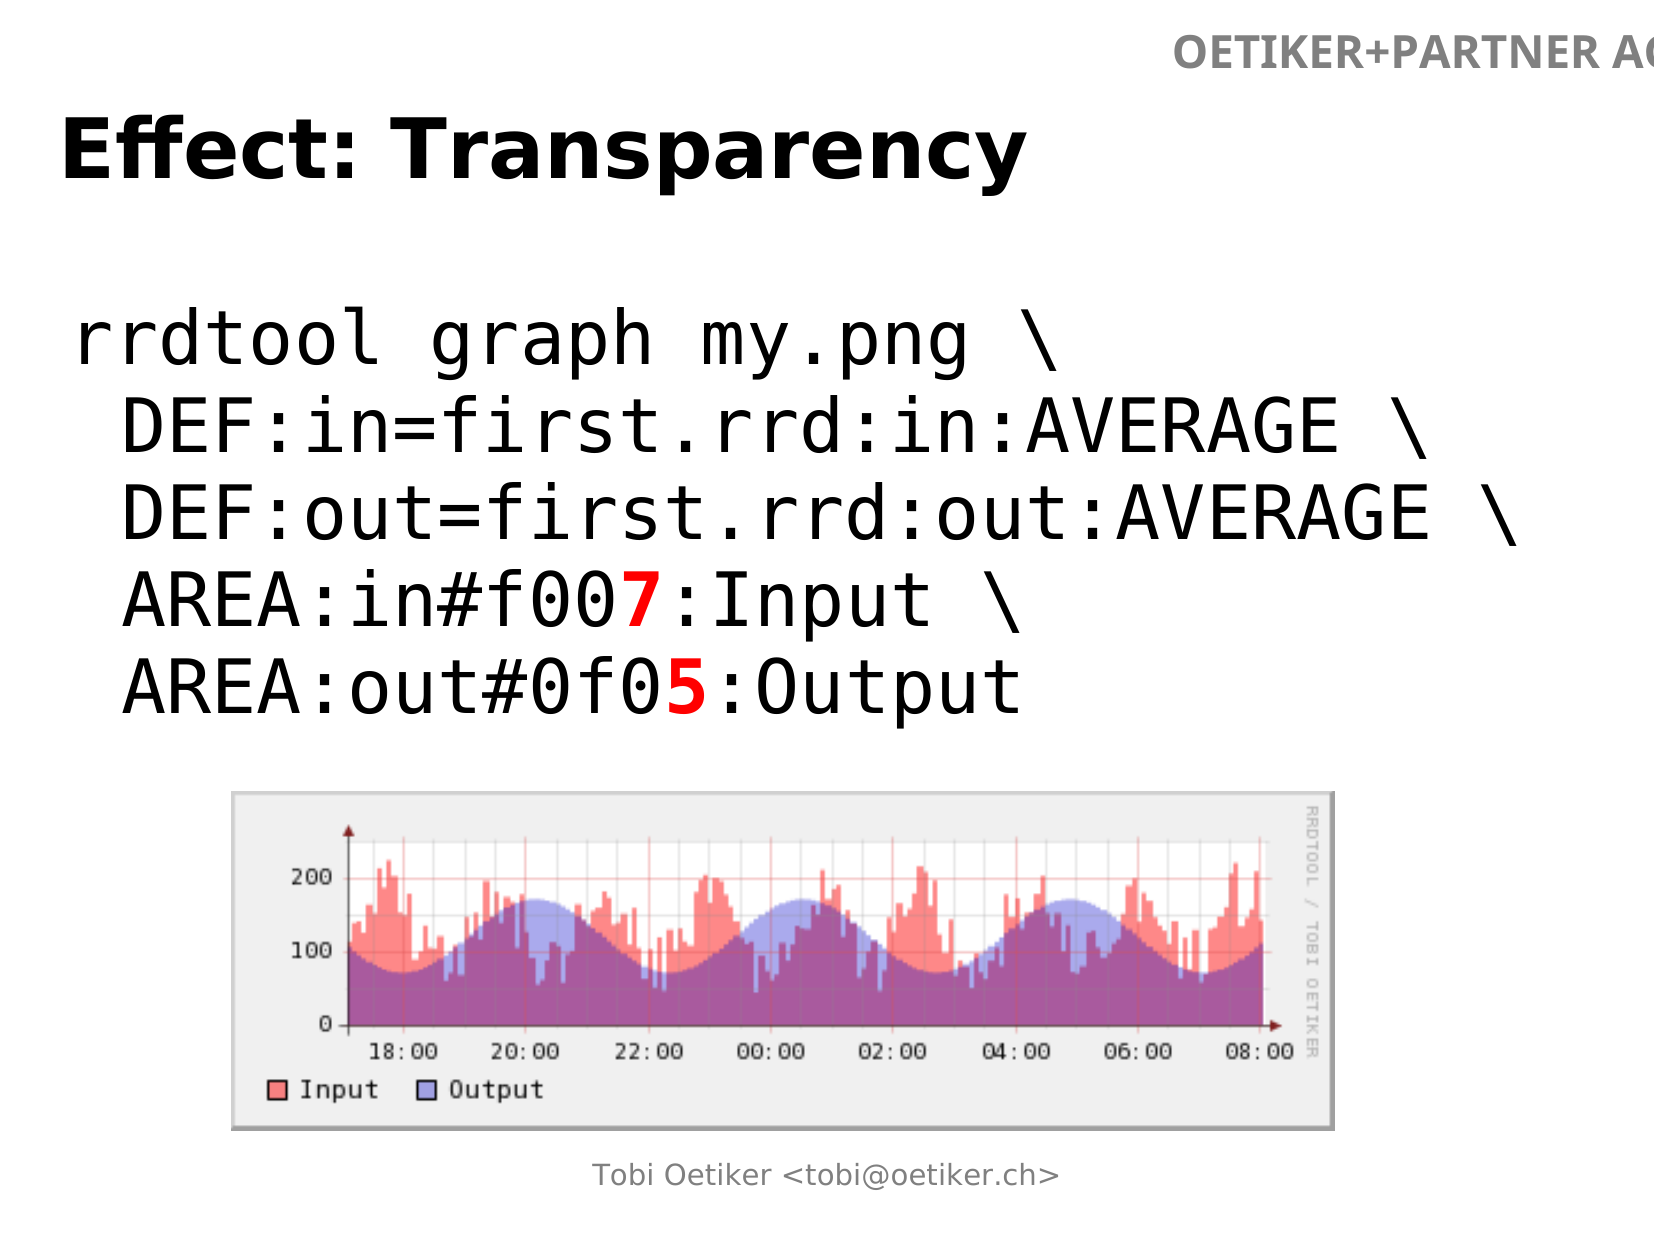

# Effect: Transparency
rrdtool graph my.png \
DEF:in=first.rrd:in:AVERAGE \
DEF:out=first.rrd:out:AVERAGE \
AREA:in#f007:Input \
AREA:out#0f05:Output